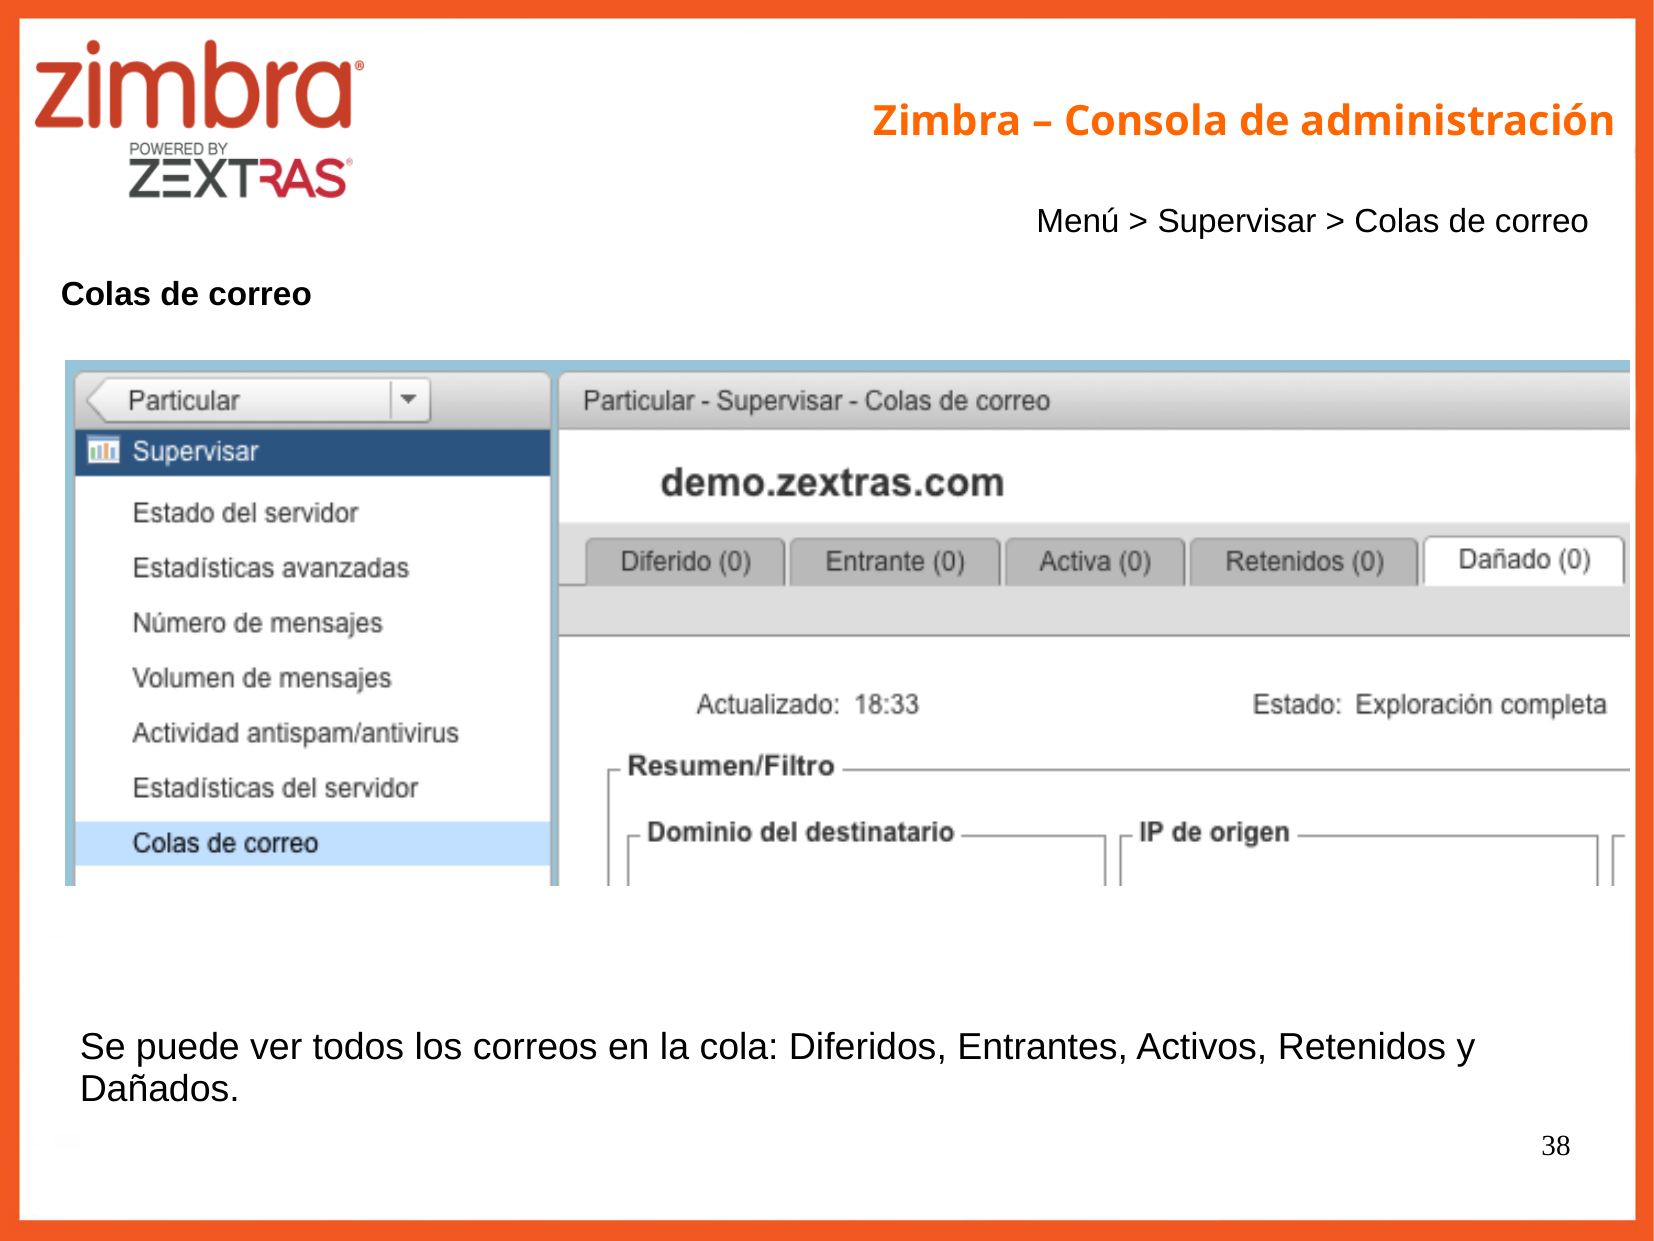

Zimbra – Consola de administración
Menú > Supervisar > Colas de correo
Colas de correo
Se puede ver todos los correos en la cola: Diferidos, Entrantes, Activos, Retenidos y Dañados.
38